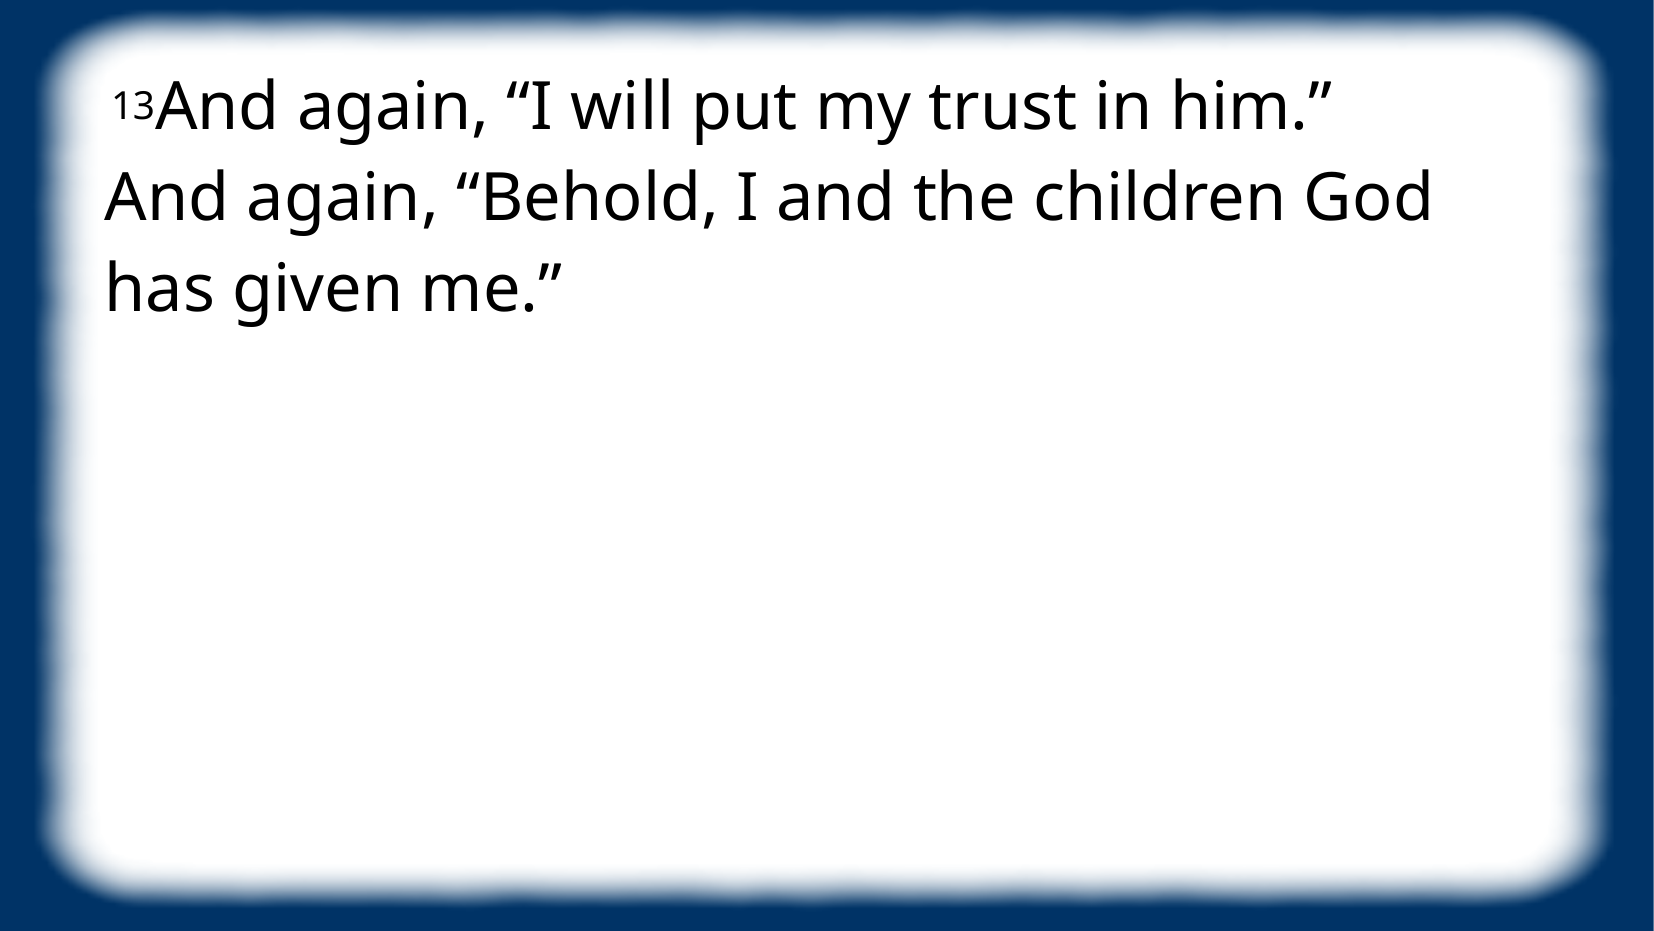

13And again, “I will put my trust in him.”
And again, “Behold, I and the children God has given me.”